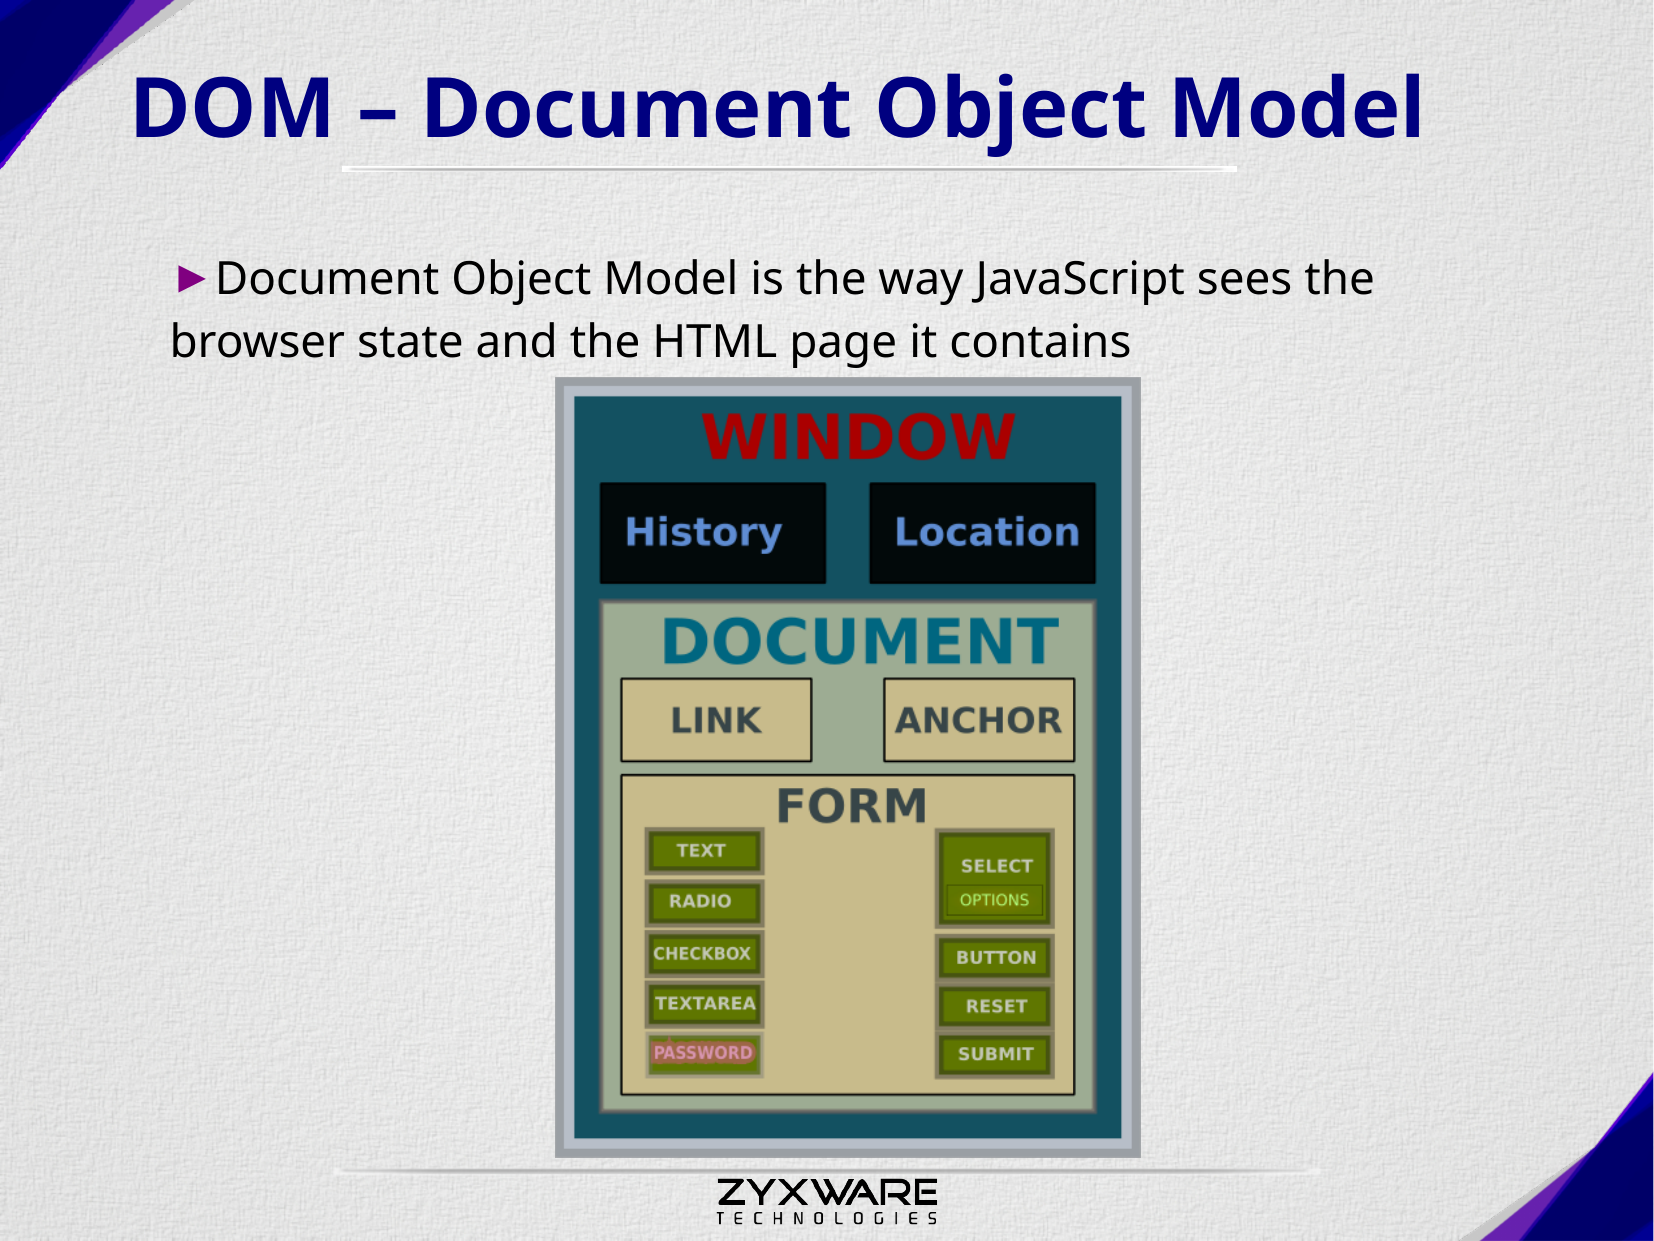

# DOM – Document Object Model
Document Object Model is the way JavaScript sees the browser state and the HTML page it contains